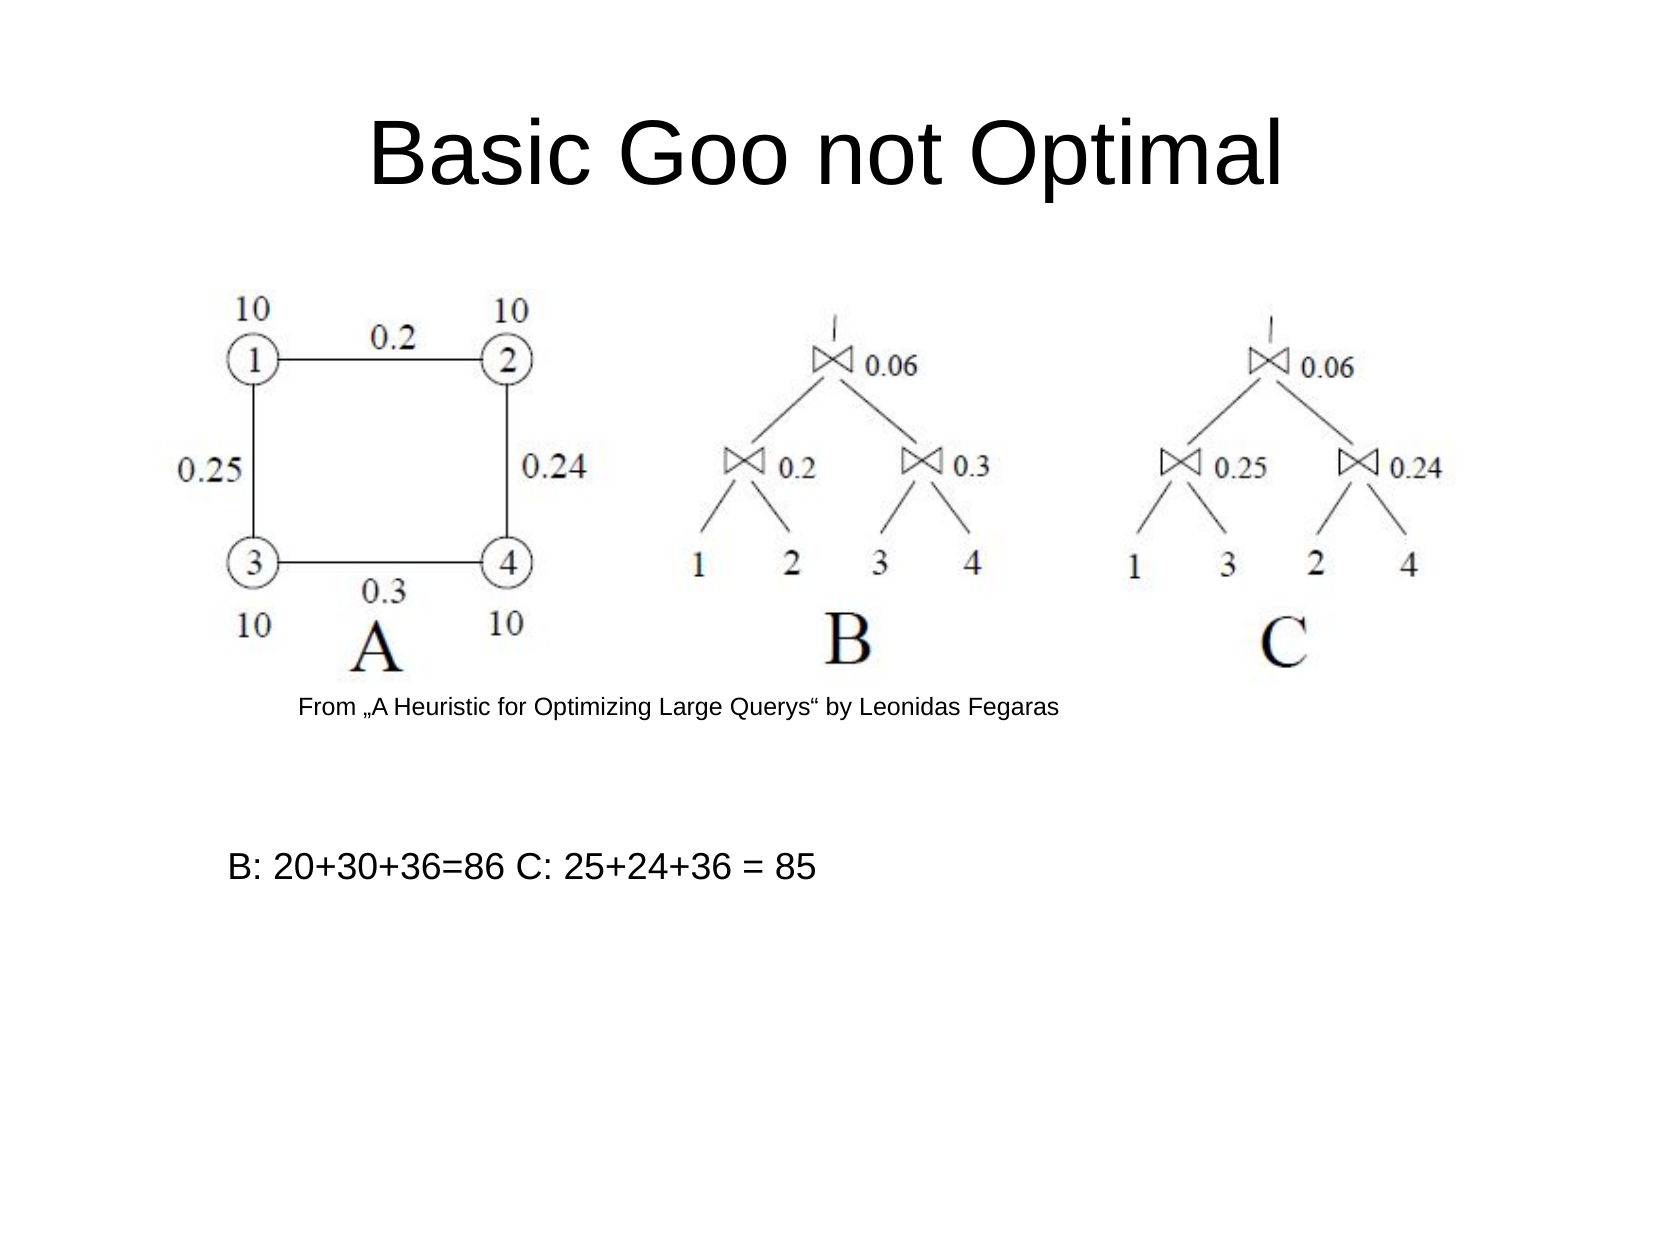

# Basic Goo not Optimal
From „A Heuristic for Optimizing Large Querys“ by Leonidas Fegaras
B: 20+30+36=86 C: 25+24+36 = 85